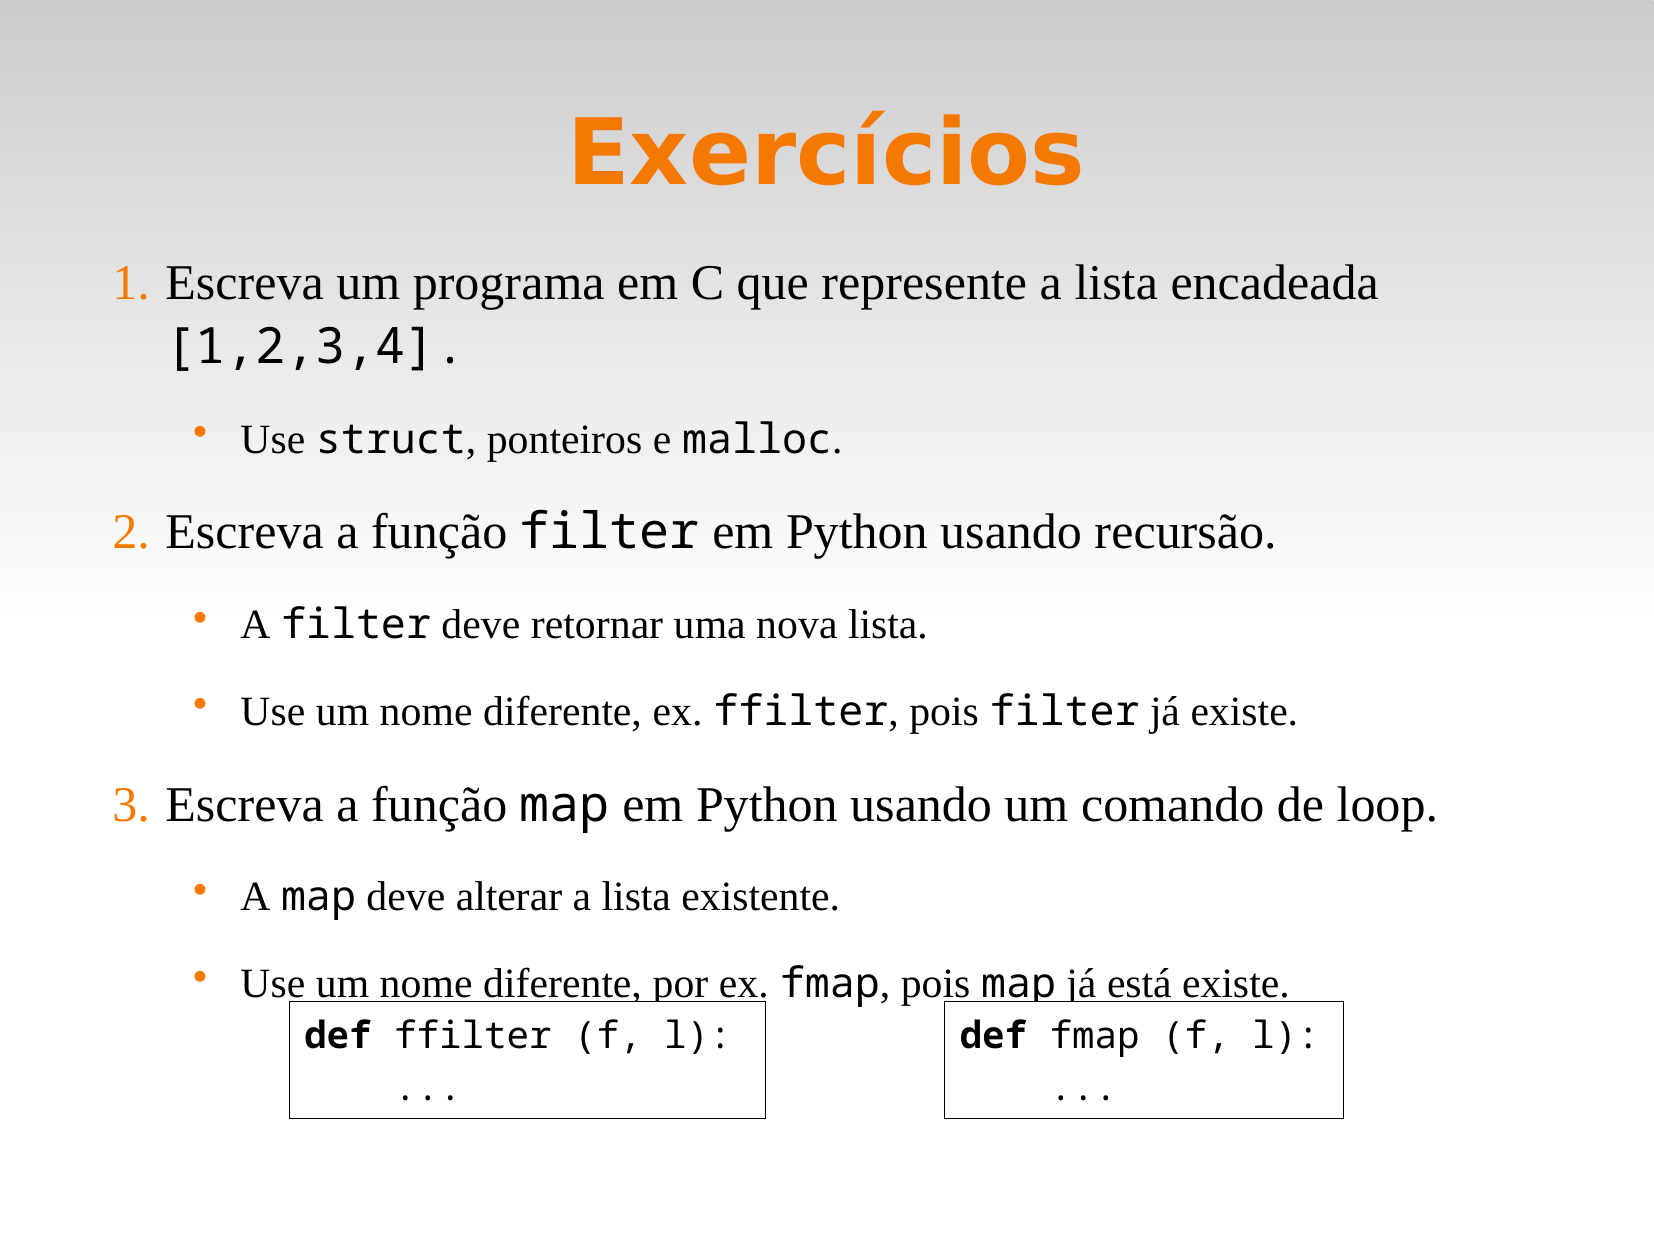

# Exercícios
Escreva um programa em C que represente a lista encadeada [1,2,3,4].
Use struct, ponteiros e malloc.
Escreva a função filter em Python usando recursão.
A filter deve retornar uma nova lista.
Use um nome diferente, ex. ffilter, pois filter já existe.
Escreva a função map em Python usando um comando de loop.
A map deve alterar a lista existente.
Use um nome diferente, por ex. fmap, pois map já está existe.
def ffilter (f, l):
 ...
def fmap (f, l):
 ...